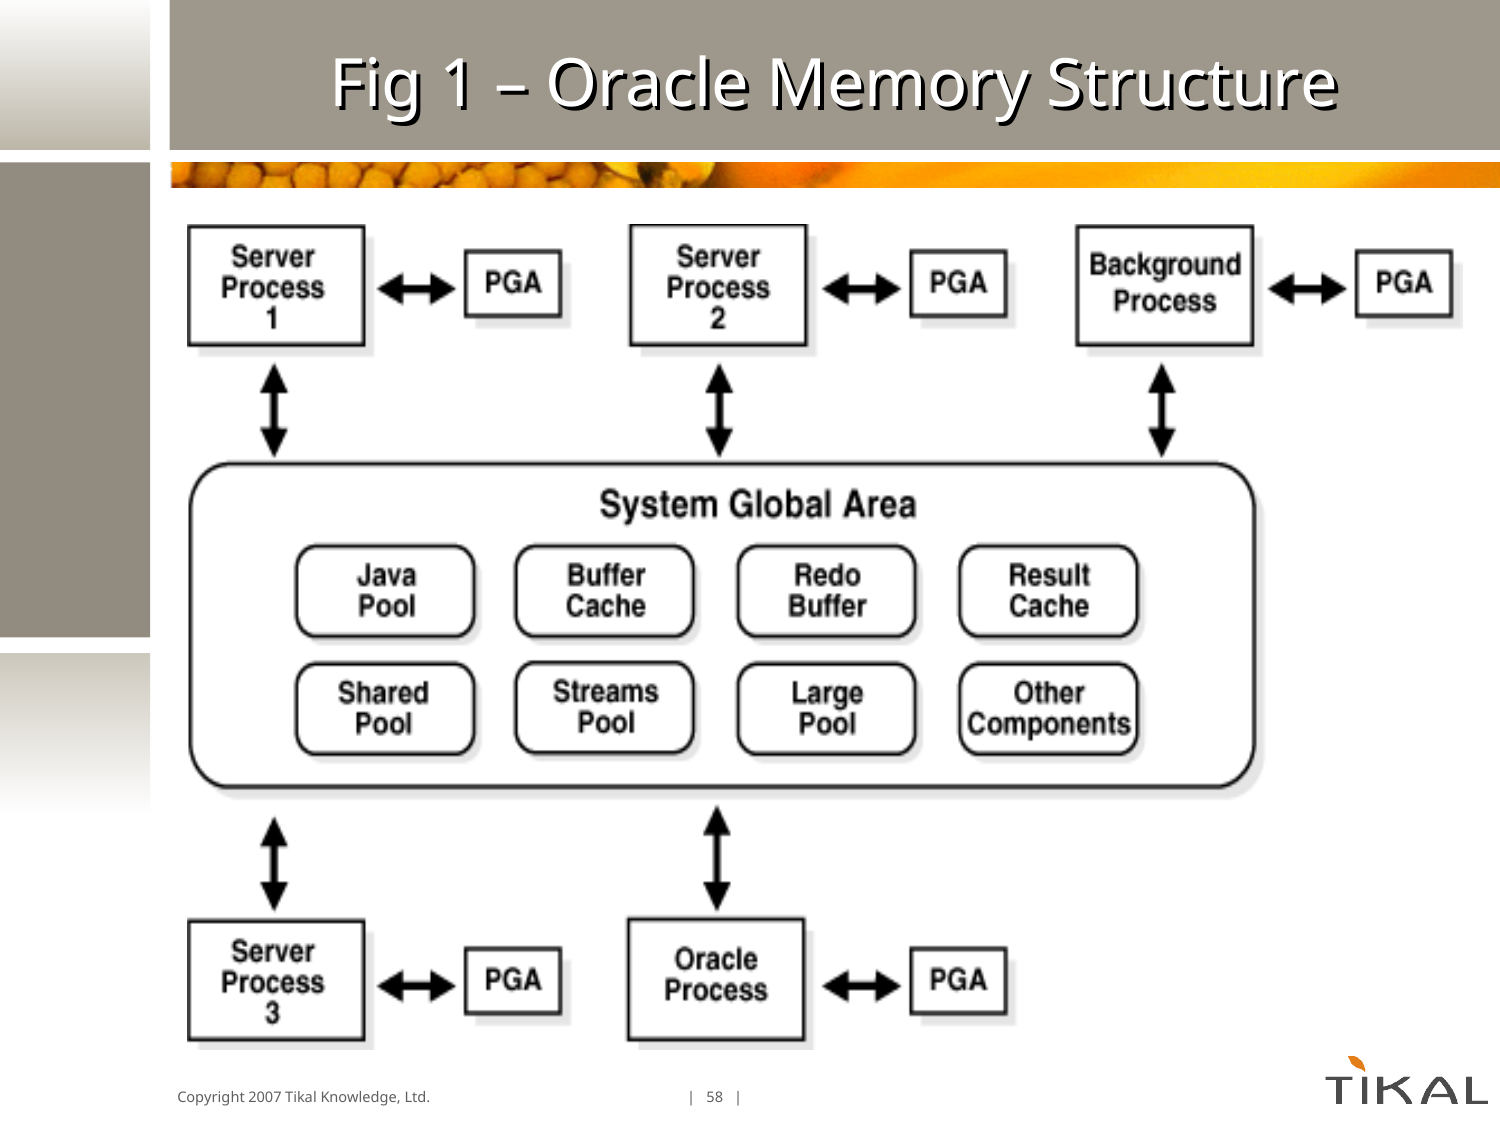

# Fig 1 – Oracle Memory Structure